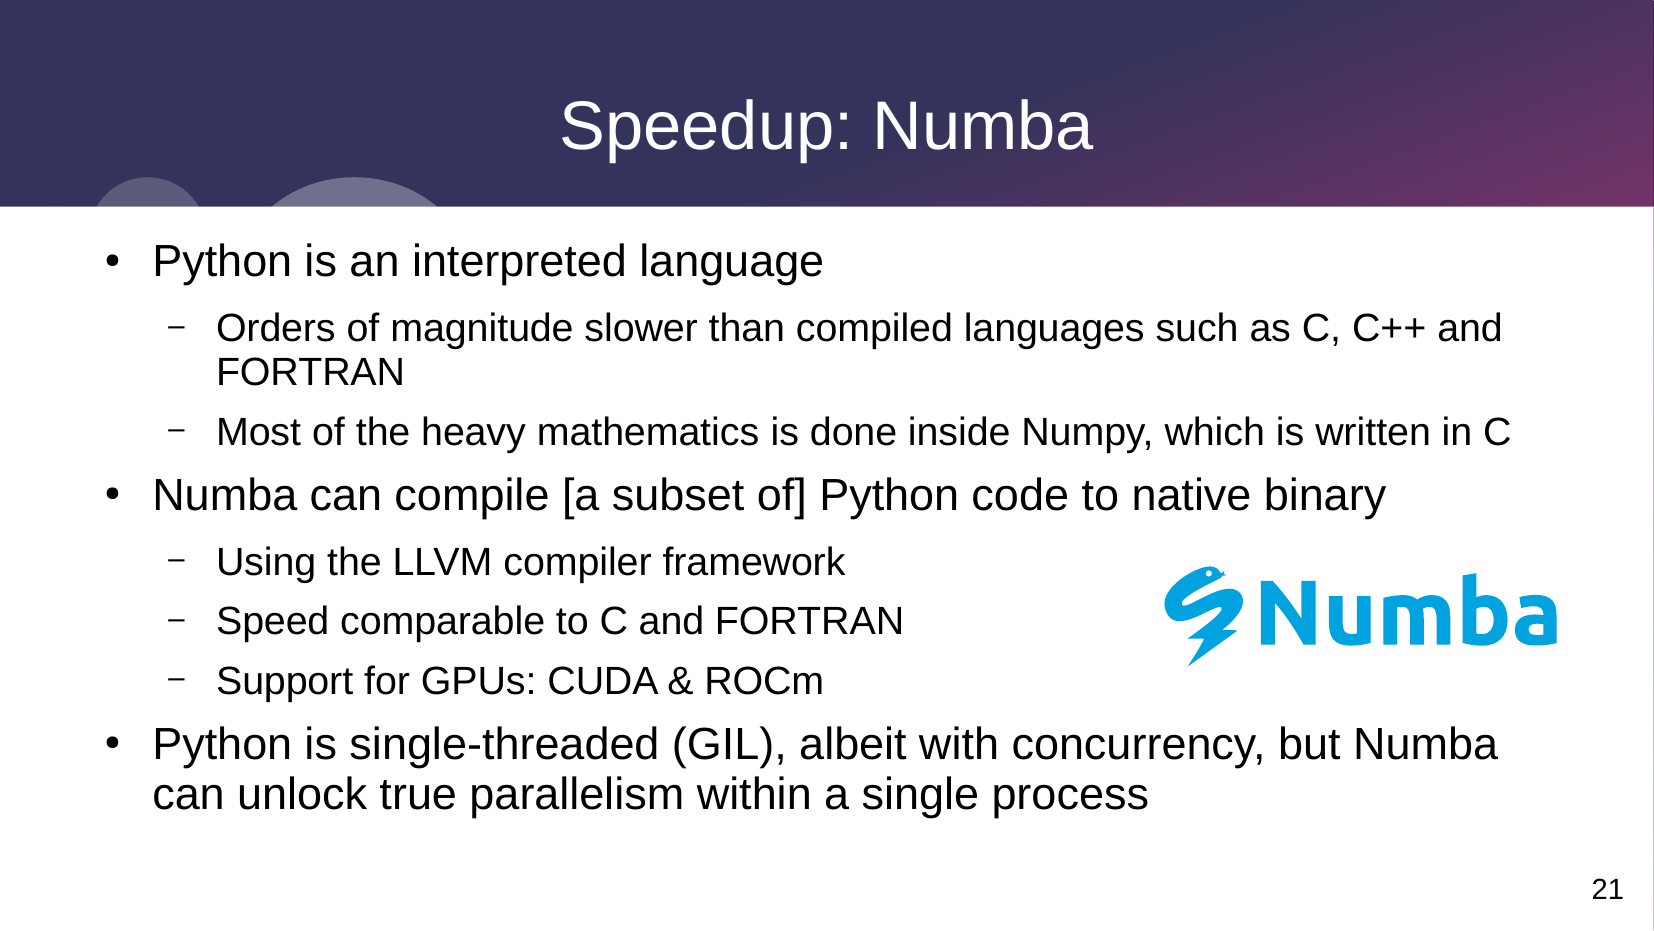

# Speedup: Numba
Python is an interpreted language
Orders of magnitude slower than compiled languages such as C, C++ and FORTRAN
Most of the heavy mathematics is done inside Numpy, which is written in C
Numba can compile [a subset of] Python code to native binary
Using the LLVM compiler framework
Speed comparable to C and FORTRAN
Support for GPUs: CUDA & ROCm
Python is single-threaded (GIL), albeit with concurrency, but Numba can unlock true parallelism within a single process